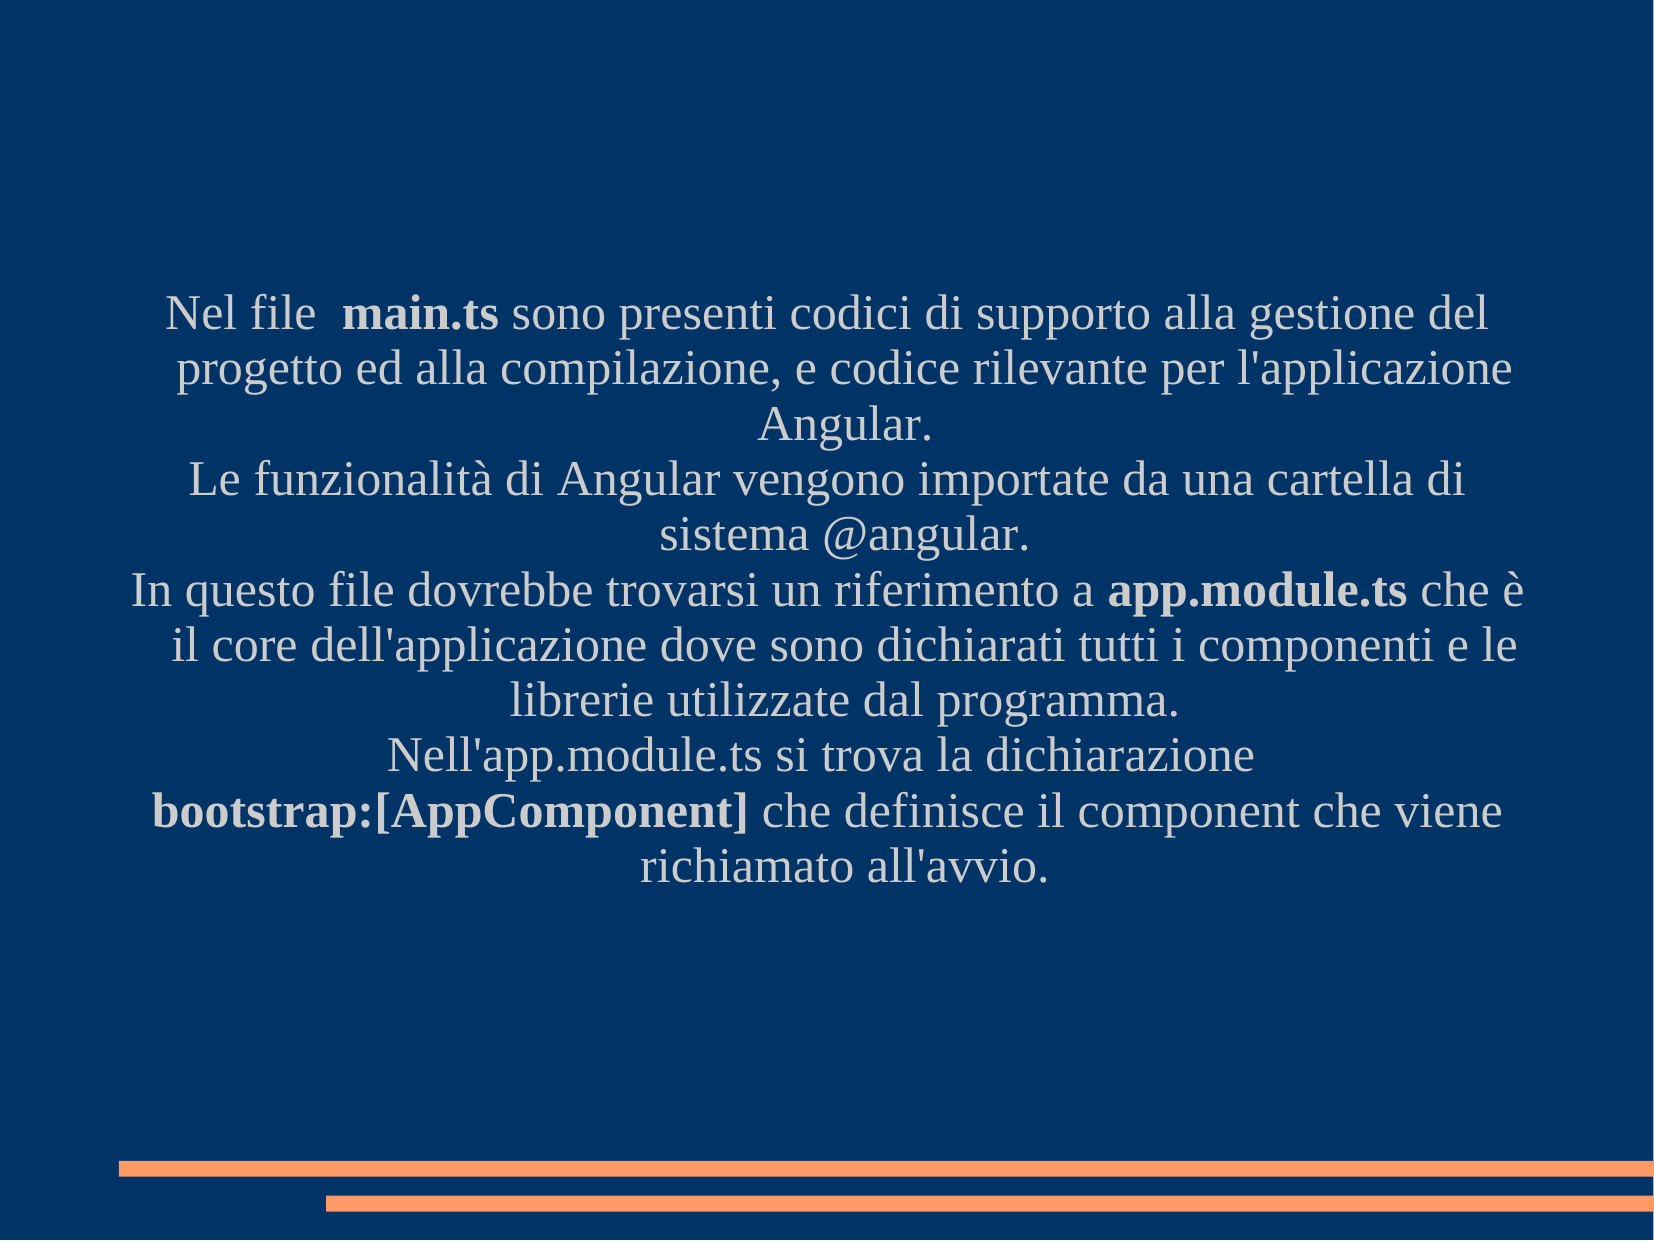

# Nel file main.ts sono presenti codici di supporto alla gestione del progetto ed alla compilazione, e codice rilevante per l'applicazione Angular.
Le funzionalità di Angular vengono importate da una cartella di sistema @angular.
In questo file dovrebbe trovarsi un riferimento a app.module.ts che è il core dell'applicazione dove sono dichiarati tutti i componenti e le librerie utilizzate dal programma.
Nell'app.module.ts si trova la dichiarazione
bootstrap:[AppComponent] che definisce il component che viene richiamato all'avvio.